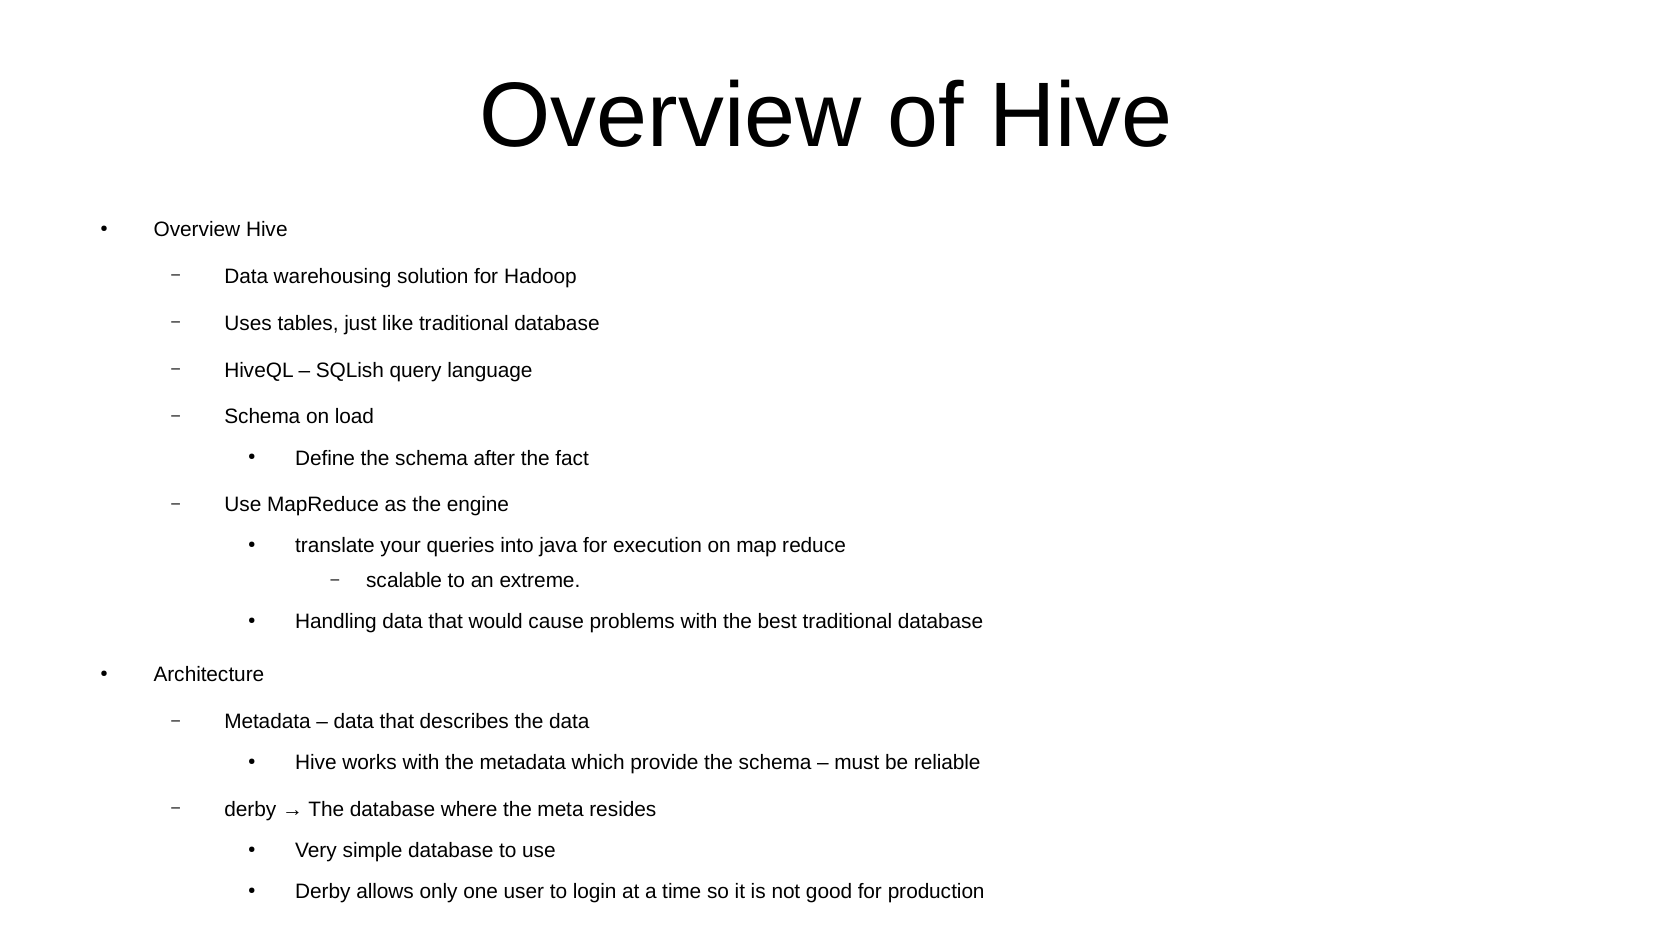

# Overview of Hive
Overview Hive
Data warehousing solution for Hadoop
Uses tables, just like traditional database
HiveQL – SQLish query language
Schema on load
Define the schema after the fact
Use MapReduce as the engine
translate your queries into java for execution on map reduce
scalable to an extreme.
Handling data that would cause problems with the best traditional database
Architecture
Metadata – data that describes the data
Hive works with the metadata which provide the schema – must be reliable
derby → The database where the meta resides
Very simple database to use
Derby allows only one user to login at a time so it is not good for production